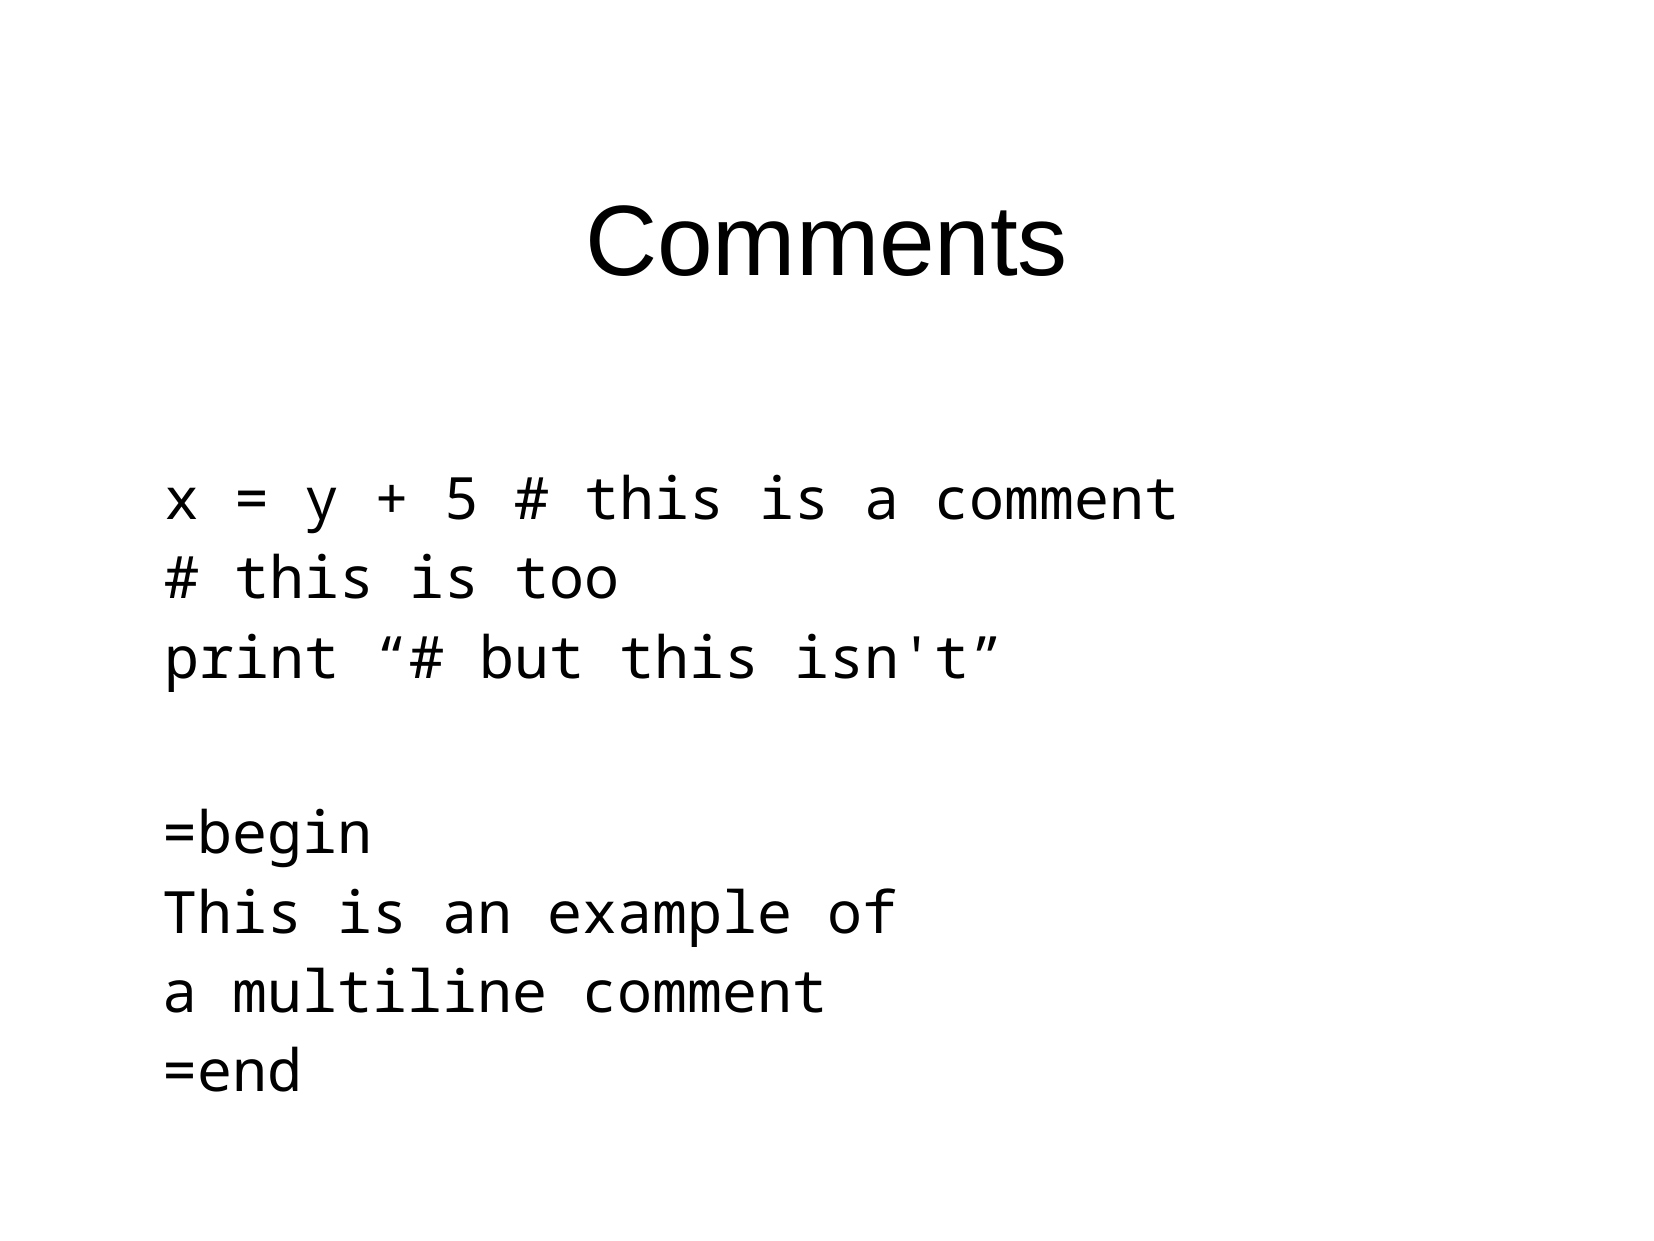

Comments
x = y + 5 # this is a comment
# this is too
print “# but this isn't”
=begin
This is an example of
a multiline comment
=end